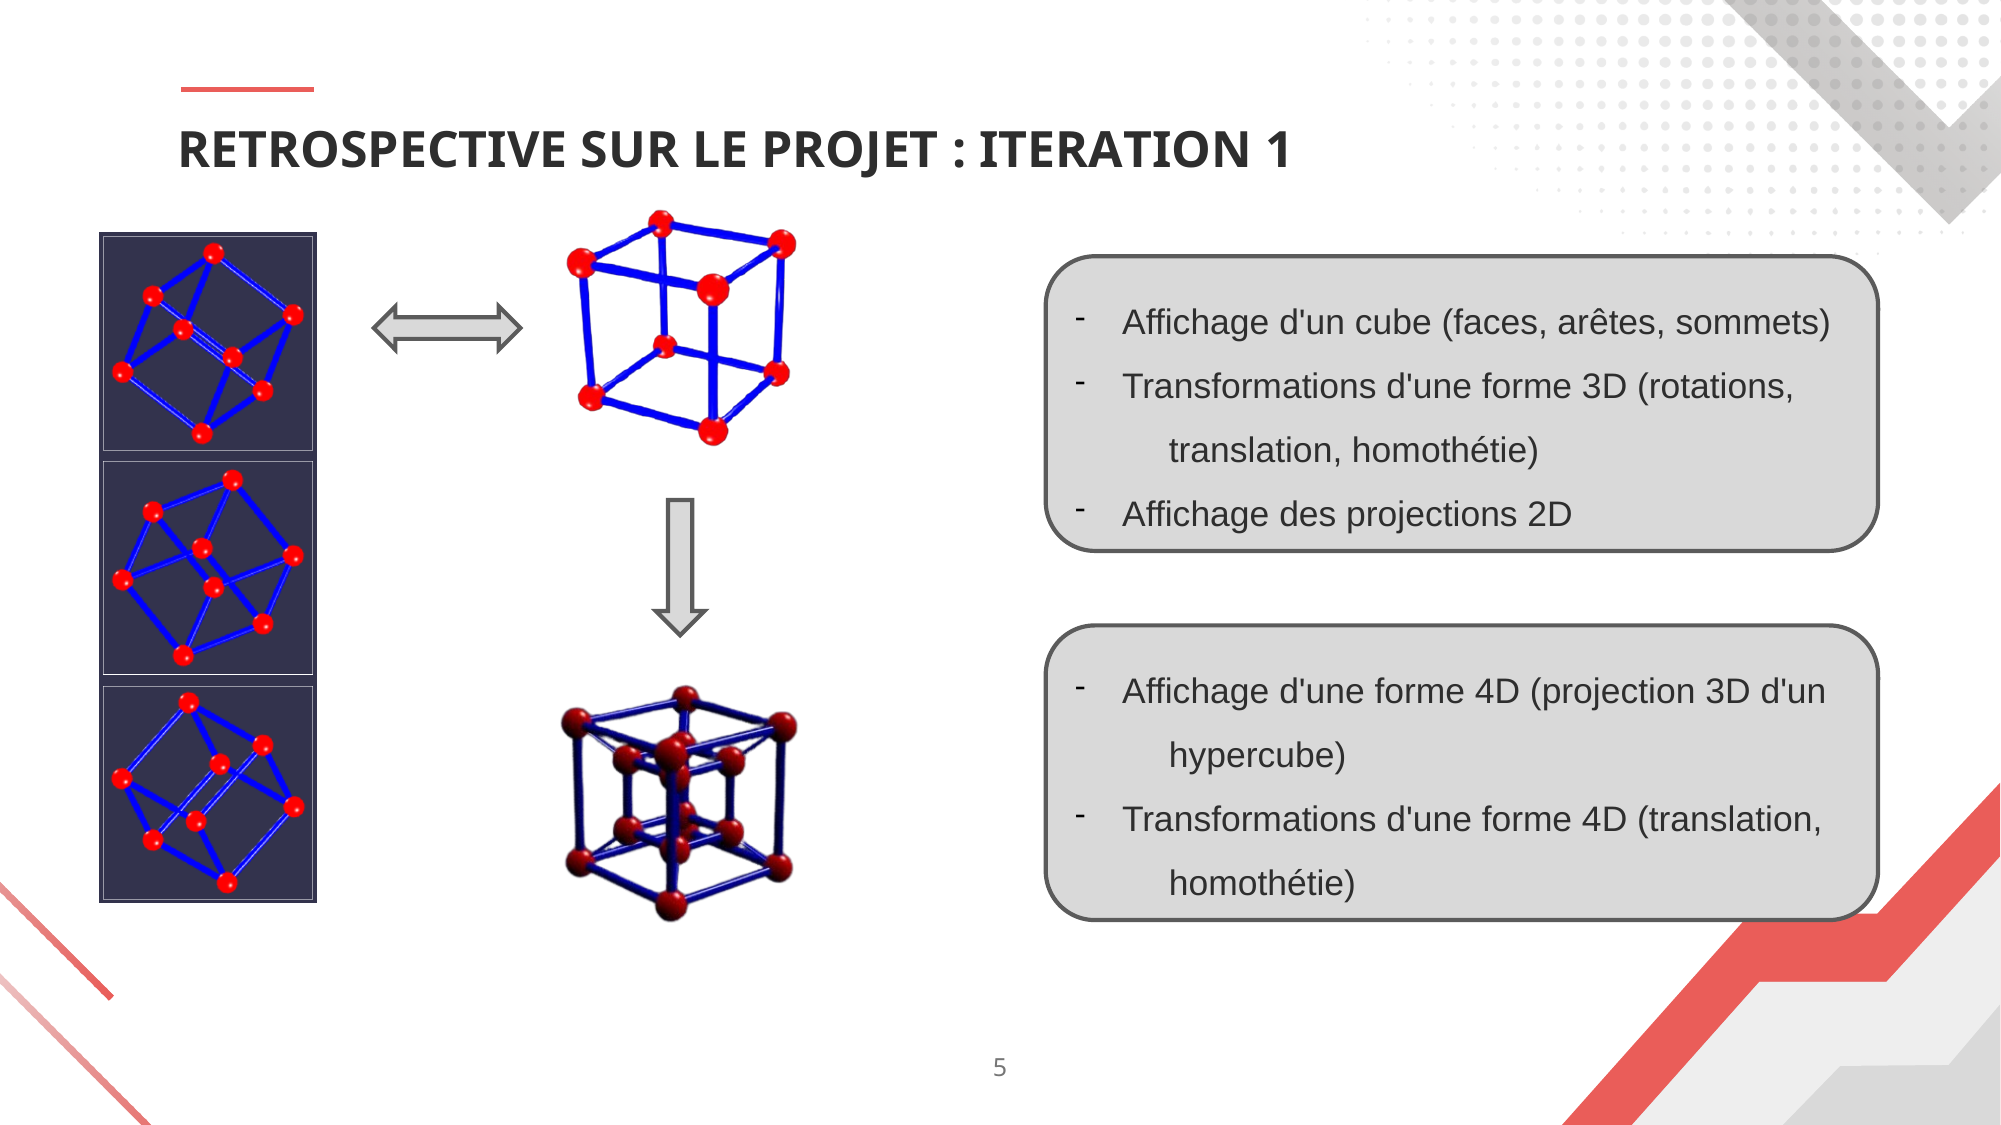

# RETROSPECTIVE SUR LE PROJET : ITERATION 1
Affichage d'un cube (faces, arêtes, sommets)
Transformations d'une forme 3D (rotations, translation, homothétie)
Affichage des projections 2D
Affichage d'une forme 4D (projection 3D d'un hypercube)
Transformations d'une forme 4D (translation, homothétie)